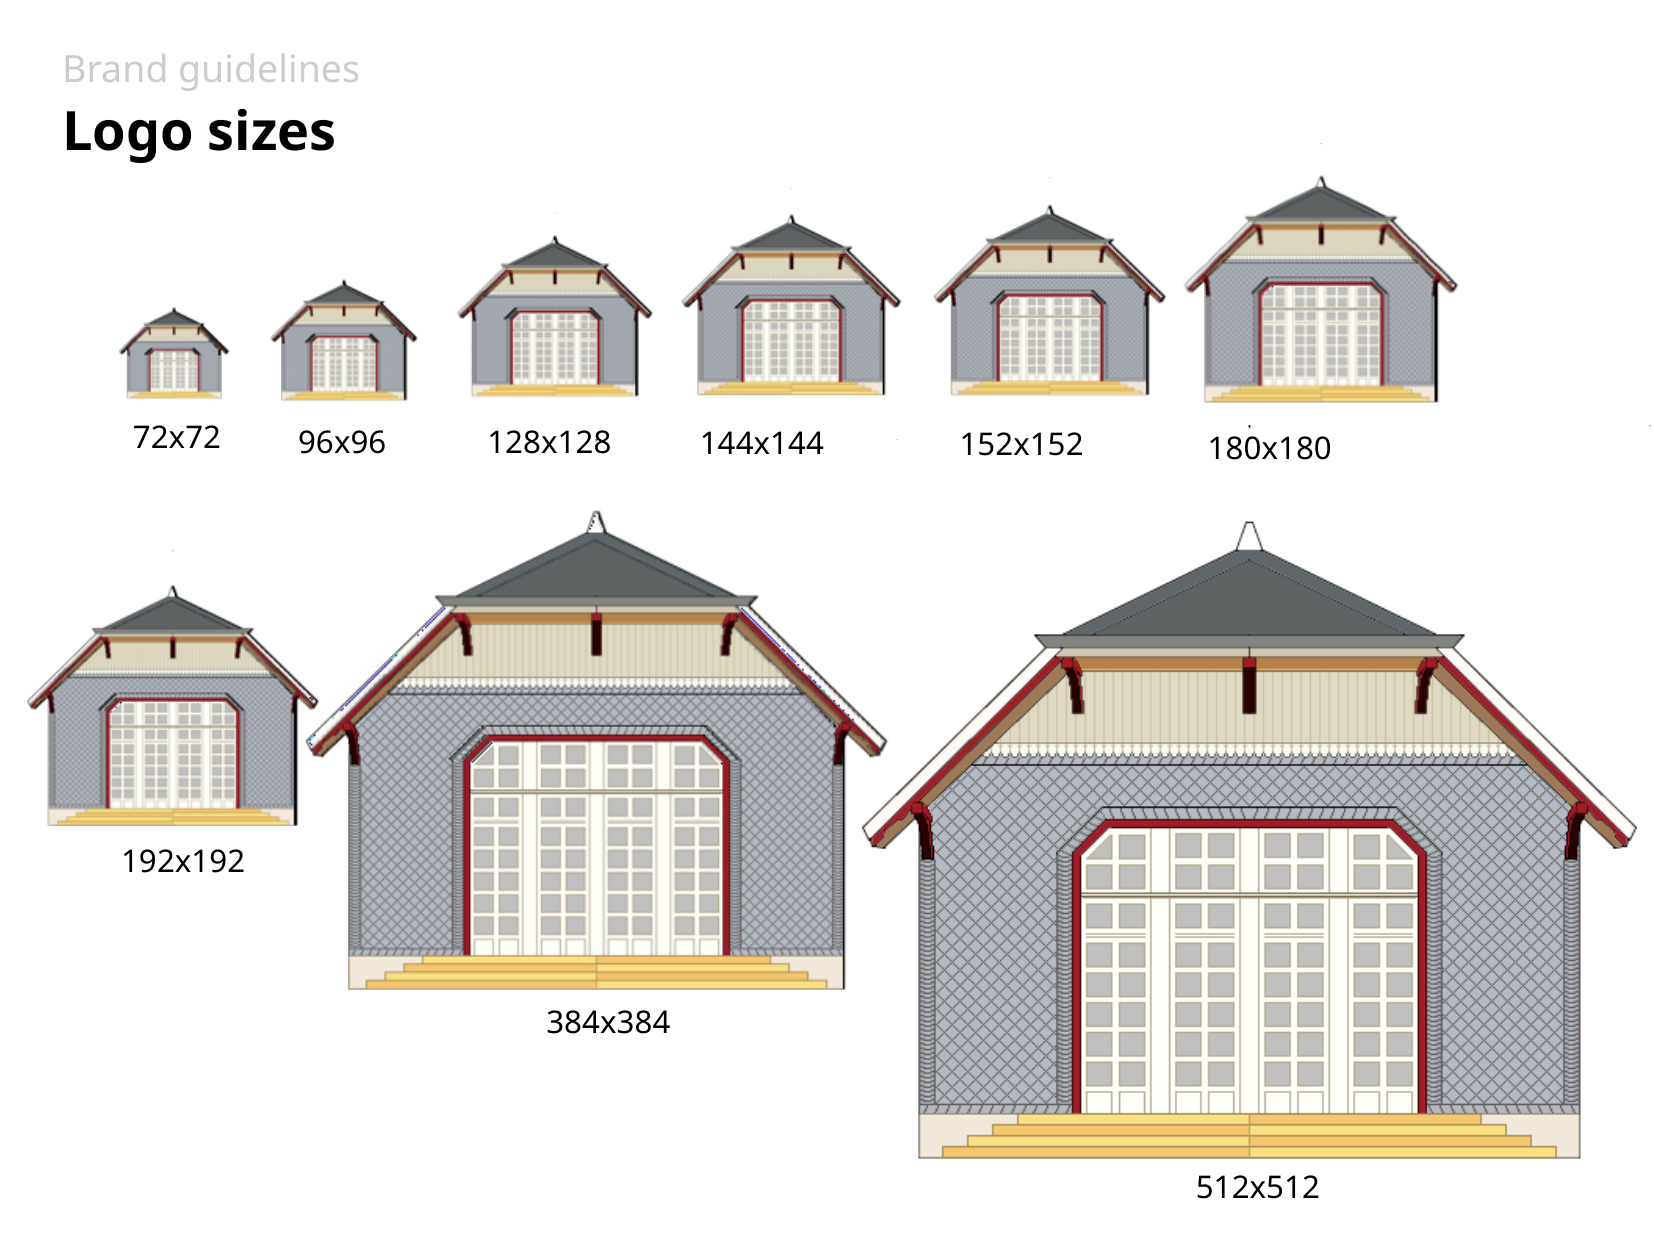

Brand guidelines
Logo sizes
72x72
96x96
128x128
144x144
152x152
180x180
192x192
384x384
512x512